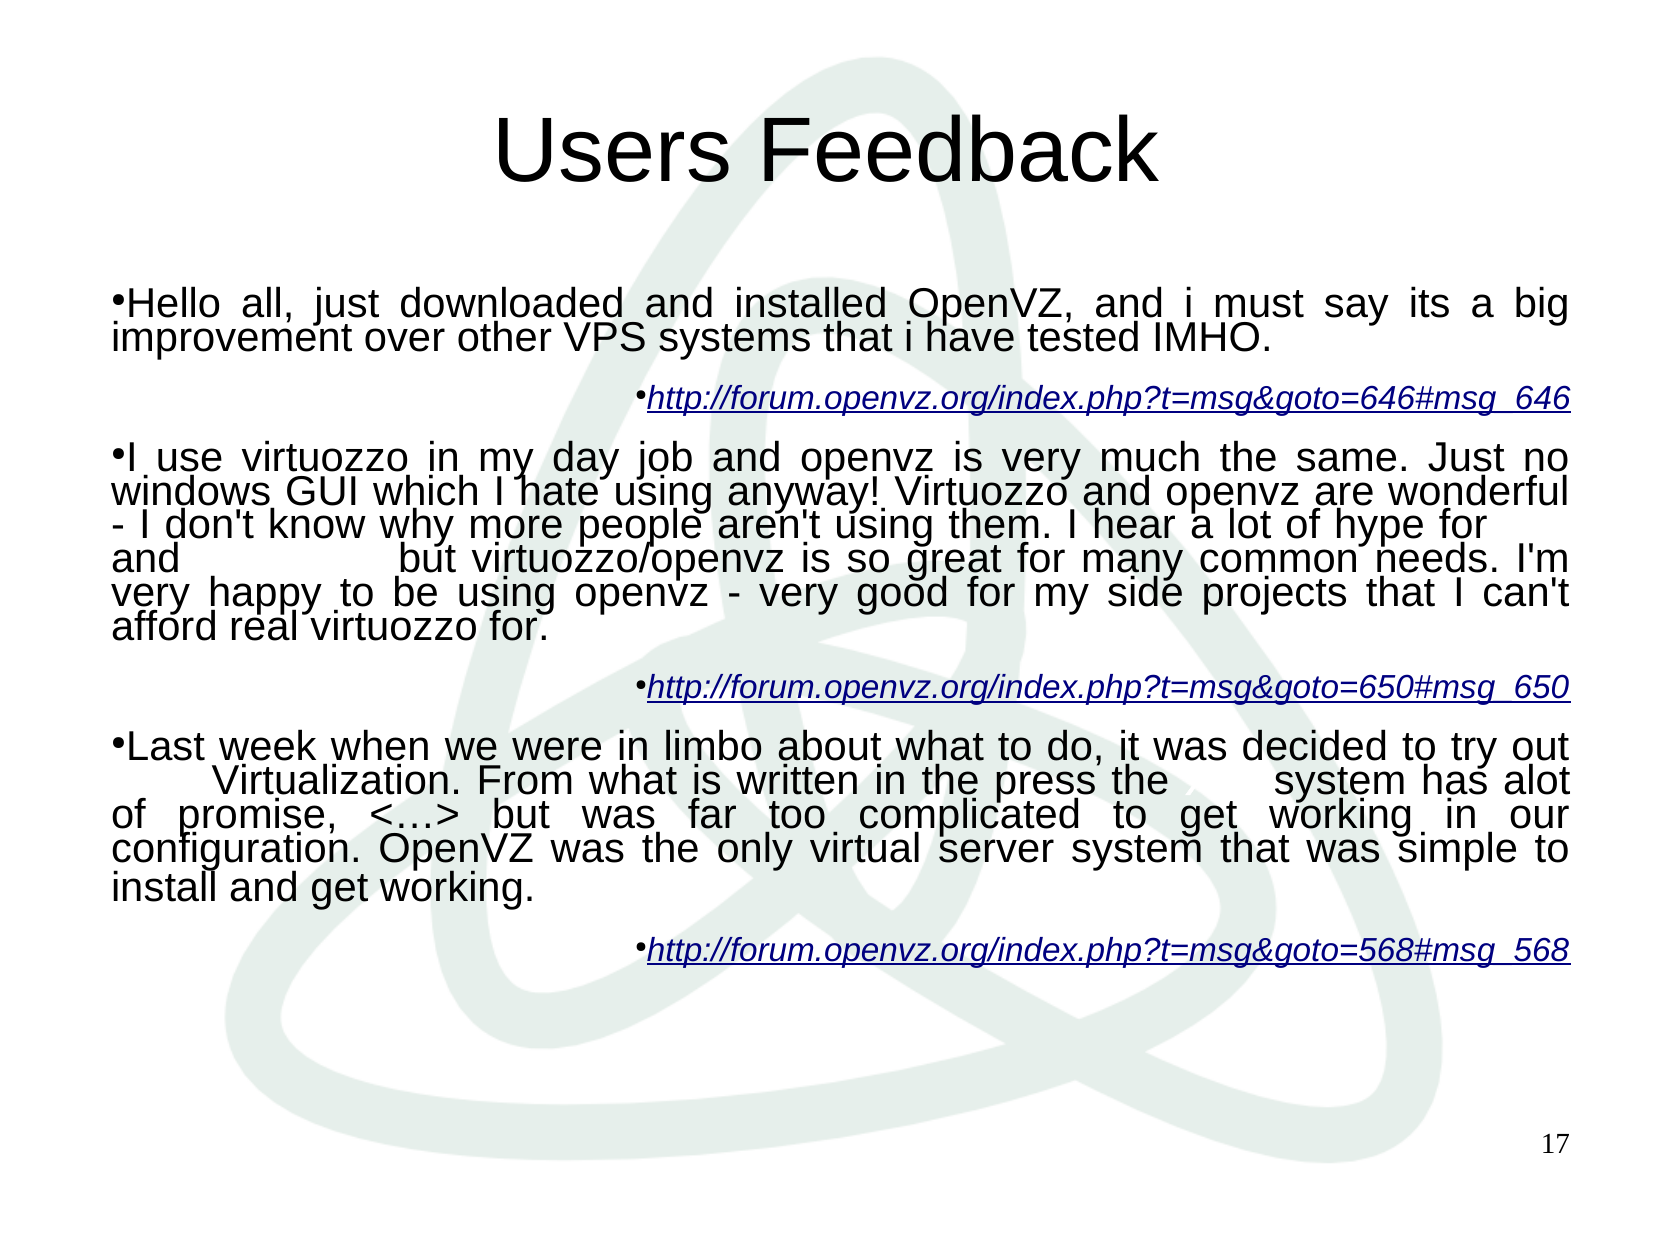

# Users Feedback
Hello all, just downloaded and installed OpenVZ, and i must say its a big improvement over other VPS systems that i have tested IMHO.
http://forum.openvz.org/index.php?t=msg&goto=646#msg_646
I use virtuozzo in my day job and openvz is very much the same. Just no windows GUI which I hate using anyway! Virtuozzo and openvz are wonderful - I don't know why more people aren't using them. I hear a lot of hype for xen and usermode but virtuozzo/openvz is so great for many common needs. I'm very happy to be using openvz - very good for my side projects that I can't afford real virtuozzo for.
http://forum.openvz.org/index.php?t=msg&goto=650#msg_650
Last week when we were in limbo about what to do, it was decided to try out XEN Virtualization. From what is written in the press the Xen system has alot of promise, <…> but was far too complicated to get working in our configuration. OpenVZ was the only virtual server system that was simple to install and get working.
http://forum.openvz.org/index.php?t=msg&goto=568#msg_568